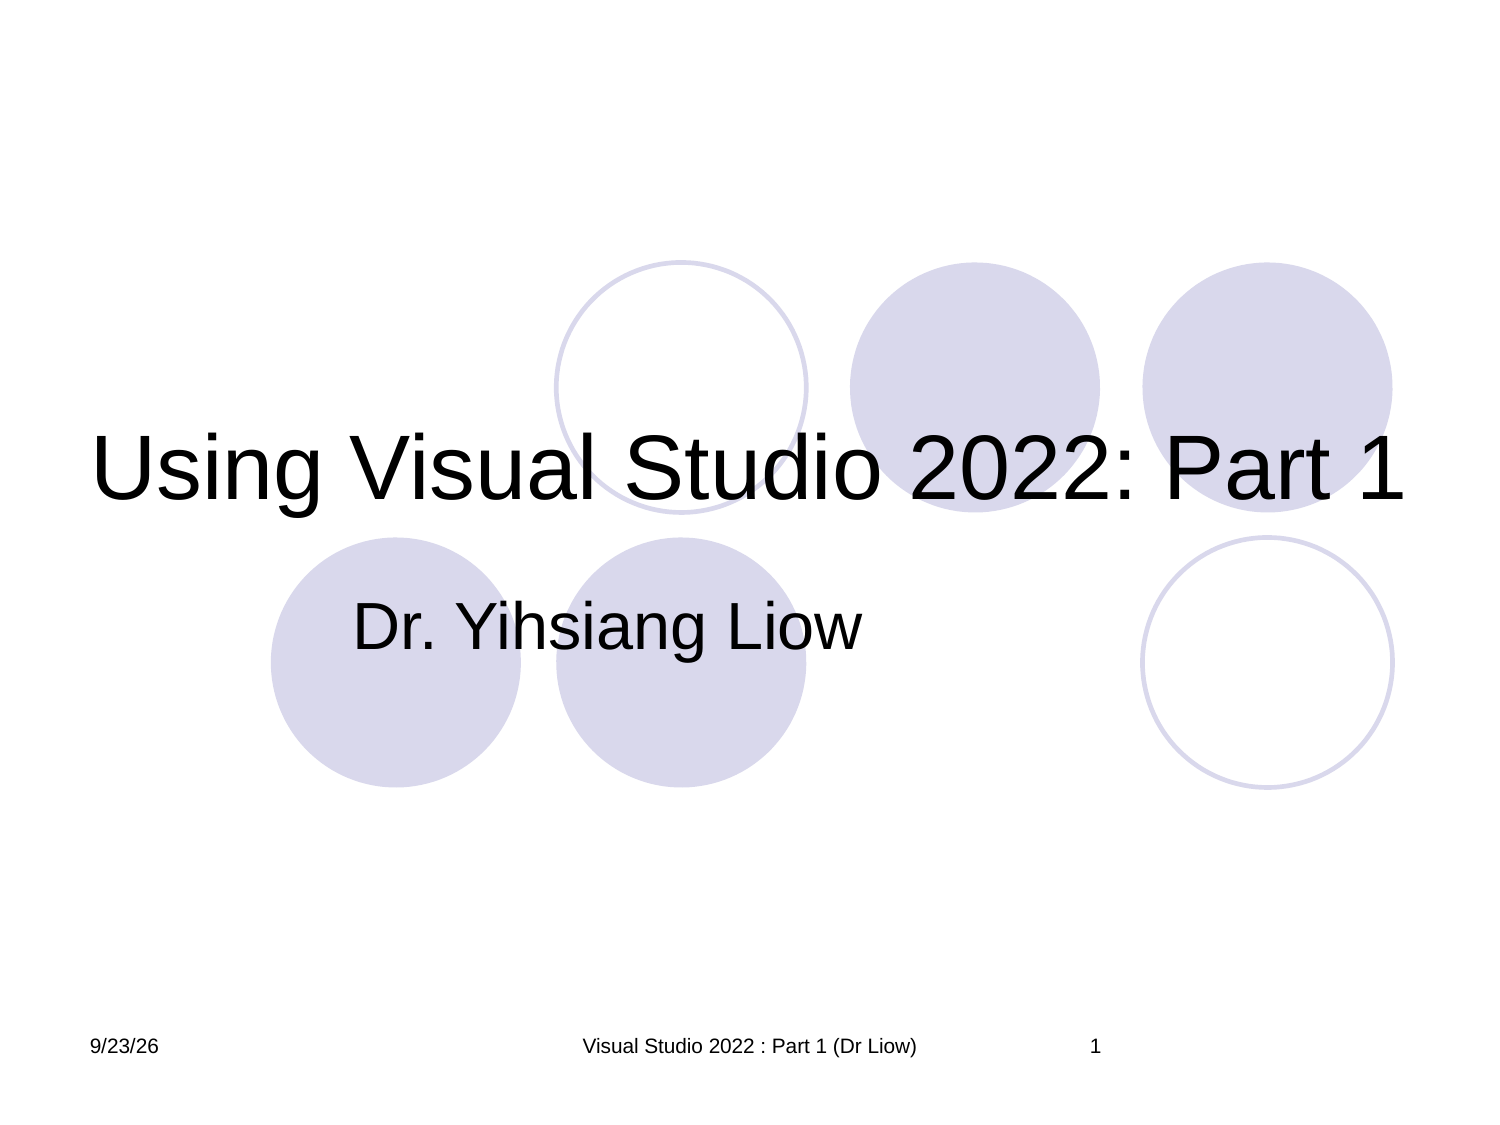

# Using Visual Studio 2022: Part 1
Dr. Yihsiang Liow
Visual Studio 2022 : Part 1 (Dr Liow)